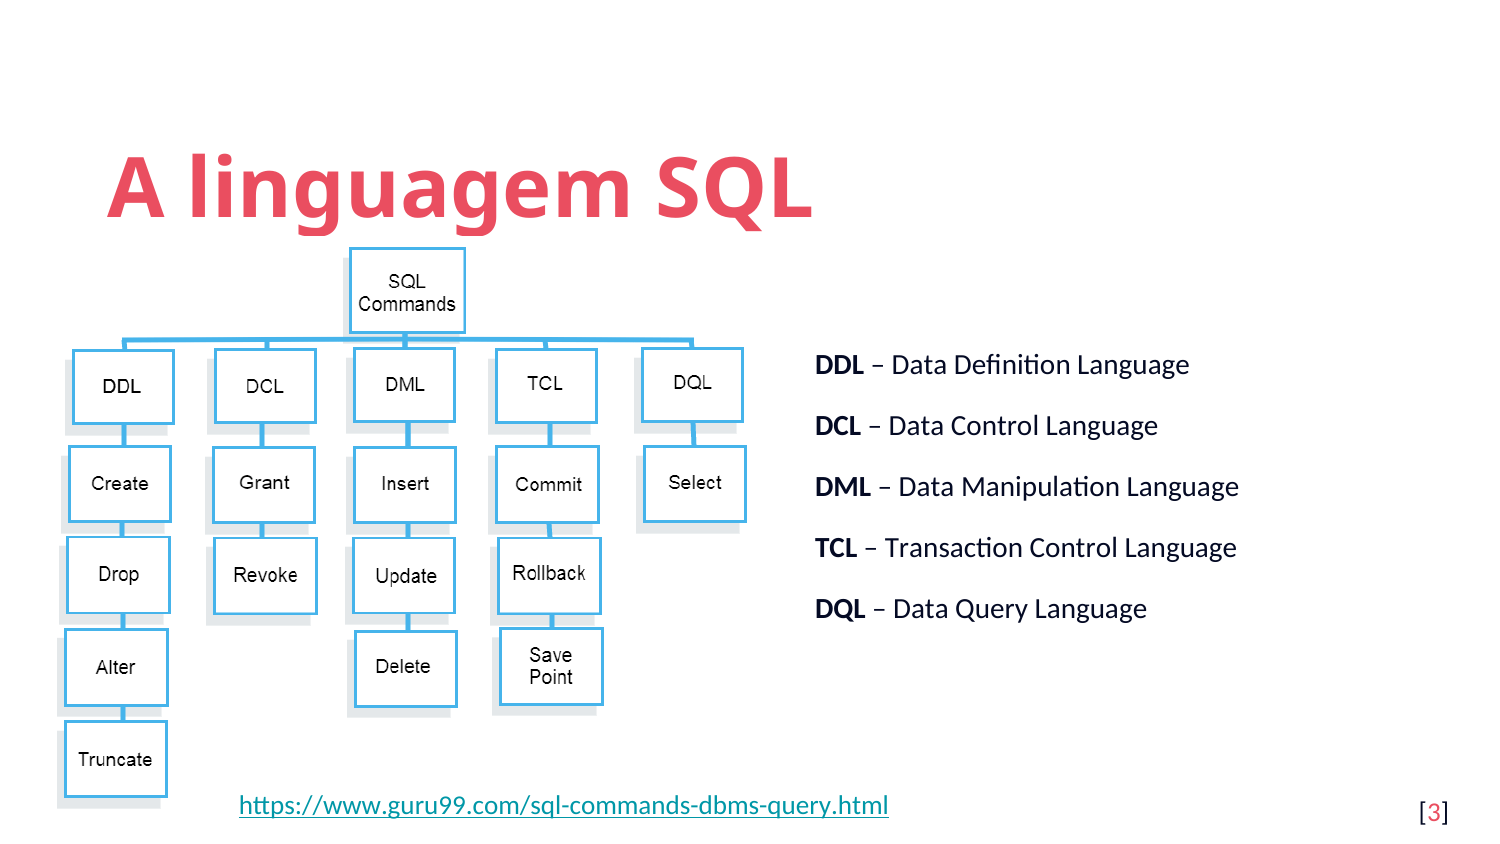

A linguagem SQL
DDL – Data Definition Language
DCL – Data Control Language
DML – Data Manipulation Language
TCL – Transaction Control Language
DQL – Data Query Language
https://www.guru99.com/sql-commands-dbms-query.html